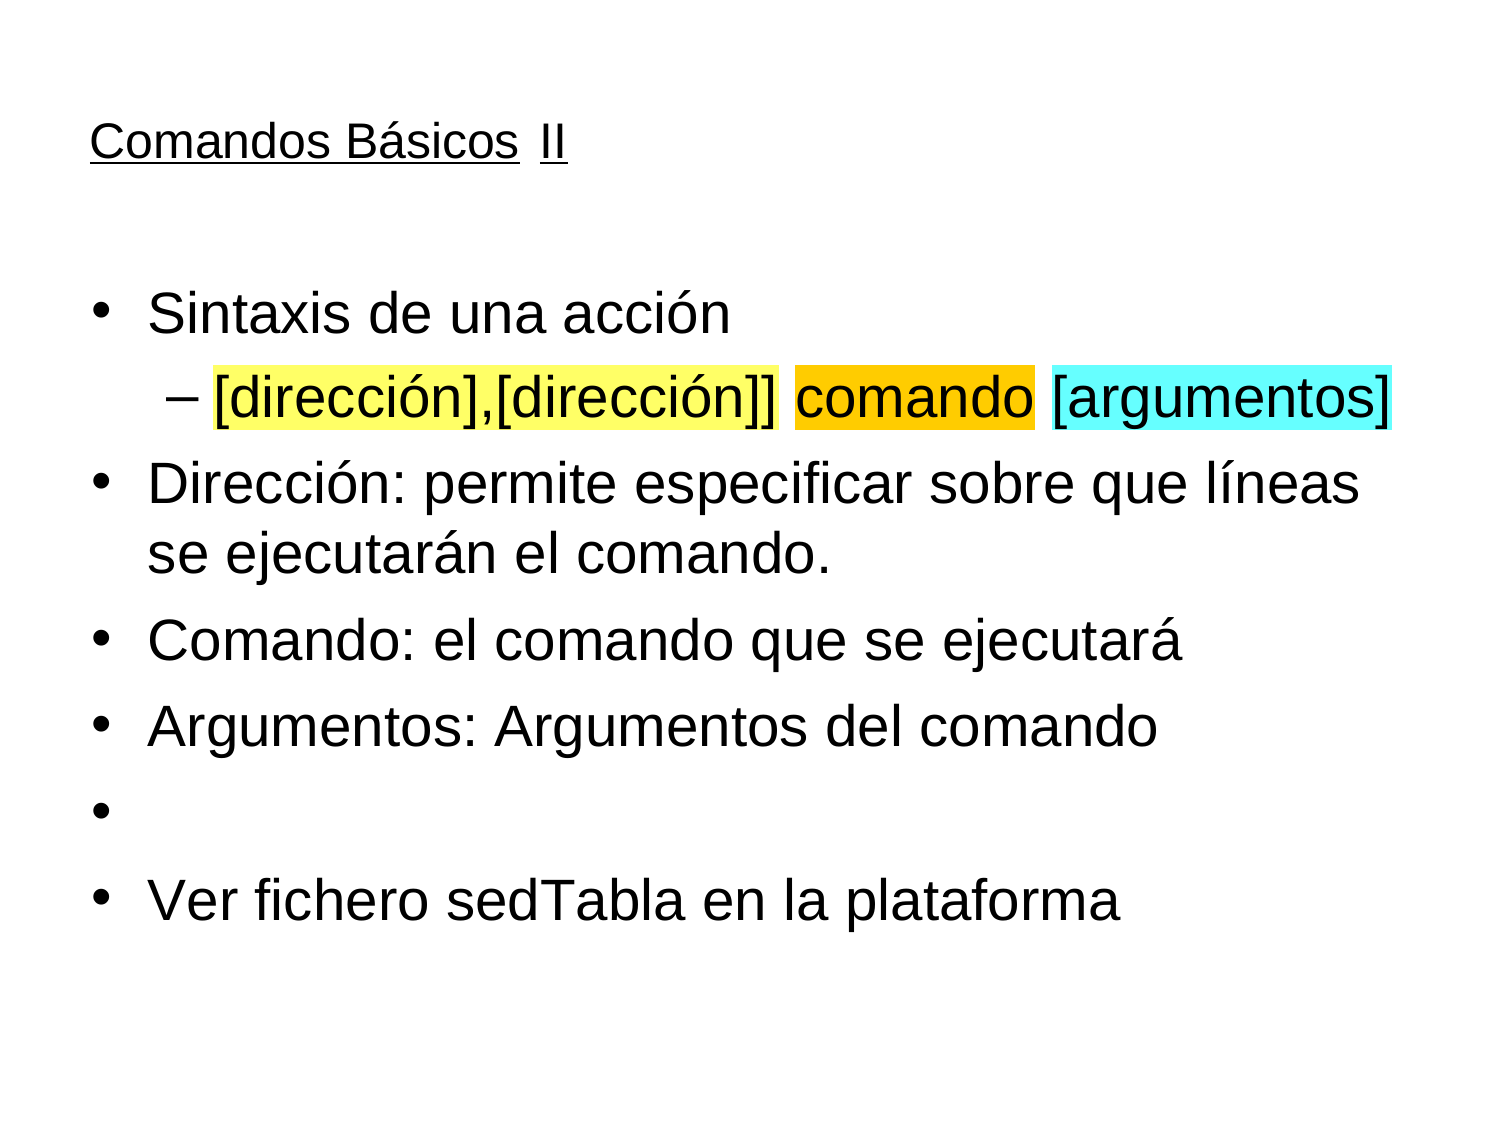

# Comandos Básicos	II
Sintaxis de una acción
[dirección],[dirección]] comando [argumentos]
Dirección: permite especificar sobre que líneas se ejecutarán el comando.
Comando: el comando que se ejecutará
Argumentos: Argumentos del comando
Ver fichero sedTabla en la plataforma